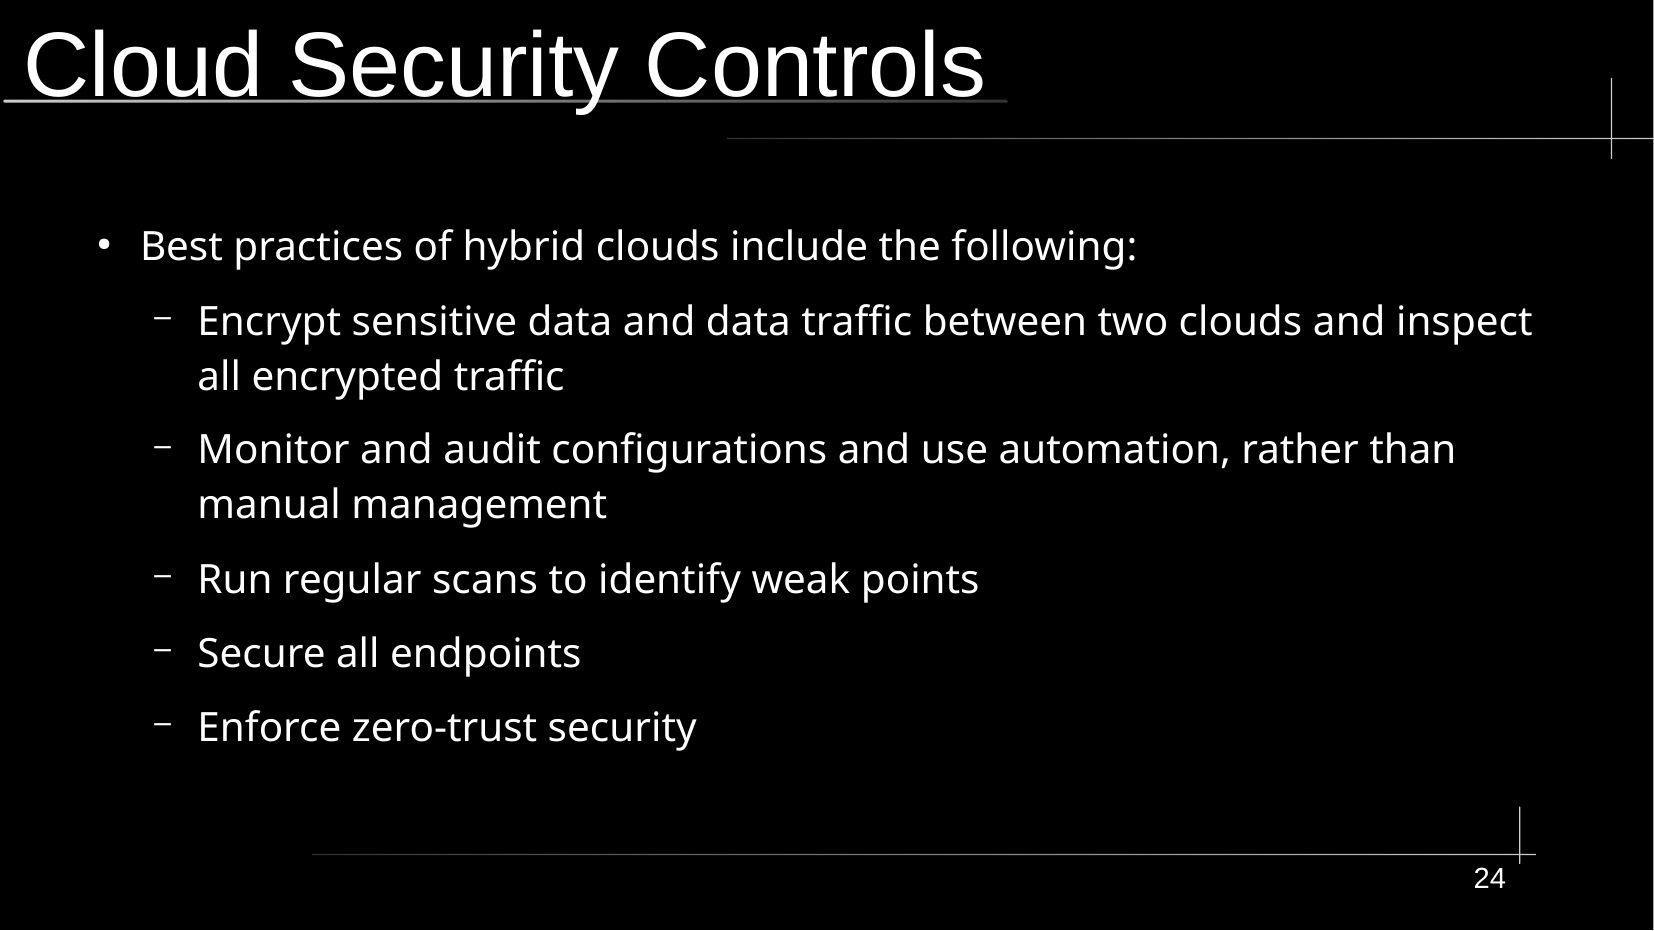

# Cloud Security Controls
Best practices of hybrid clouds include the following:
Encrypt sensitive data and data traffic between two clouds and inspect all encrypted traffic
Monitor and audit configurations and use automation, rather than manual management
Run regular scans to identify weak points
Secure all endpoints
Enforce zero-trust security
24